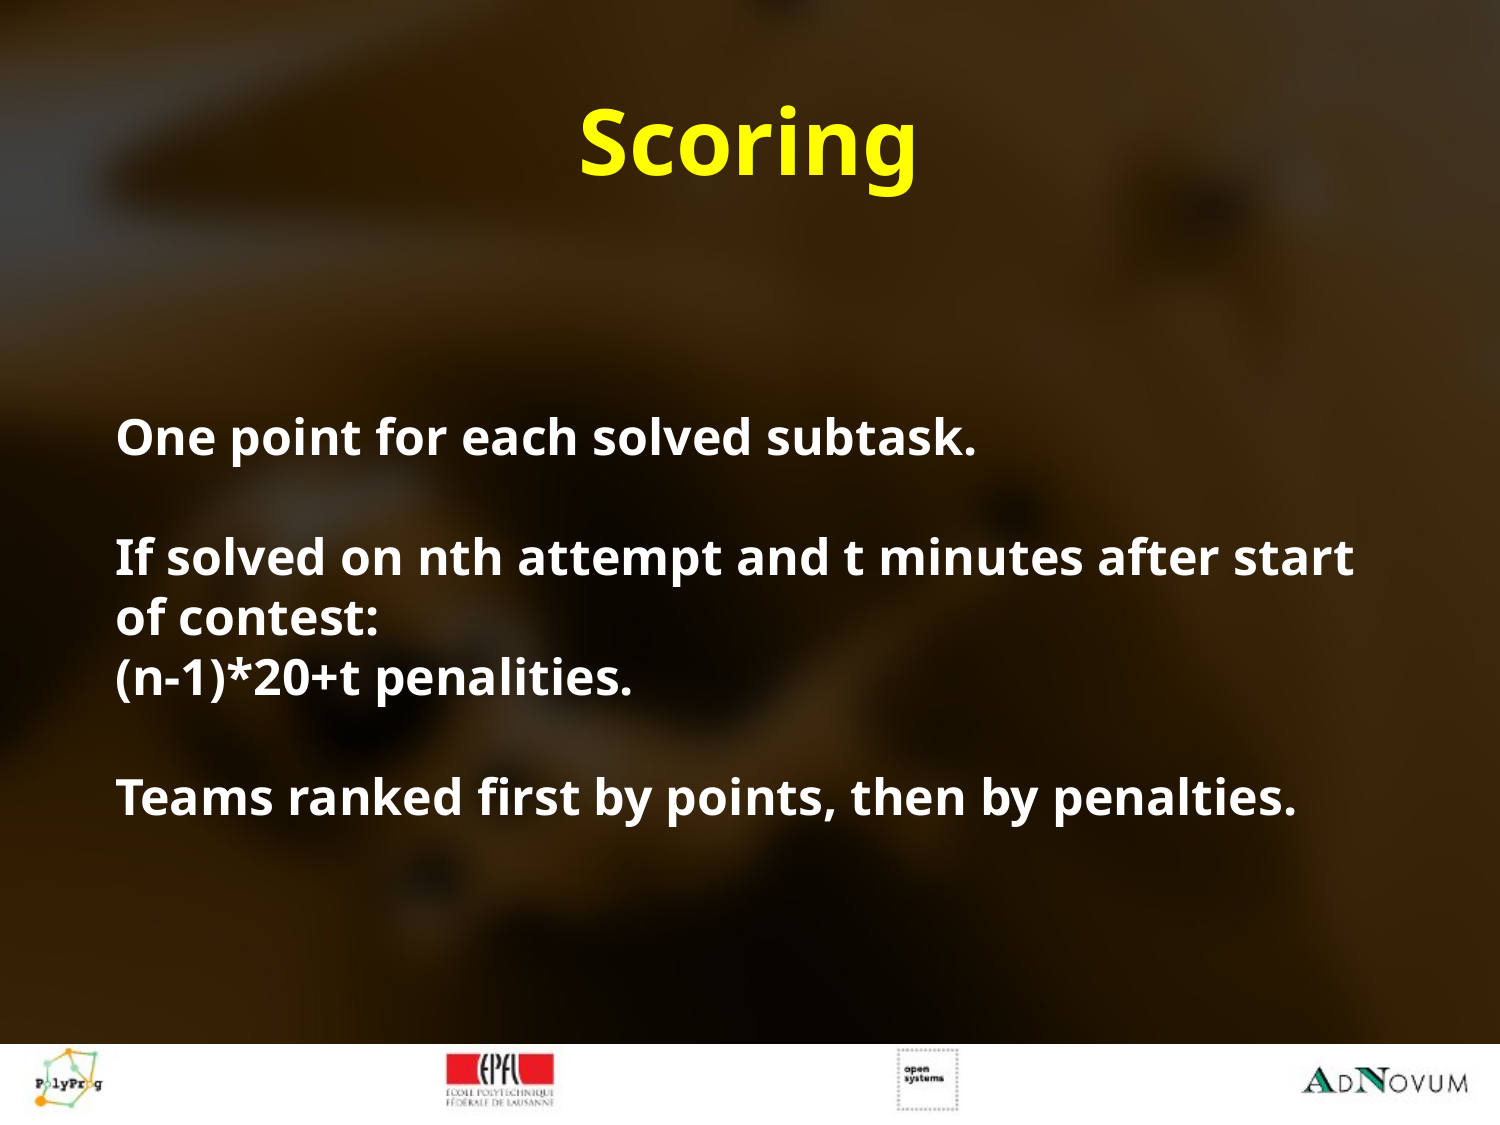

# Scoring
One point for each solved subtask.
If solved on nth attempt and t minutes after start of contest:
(n-1)*20+t penalities.
Teams ranked first by points, then by penalties.